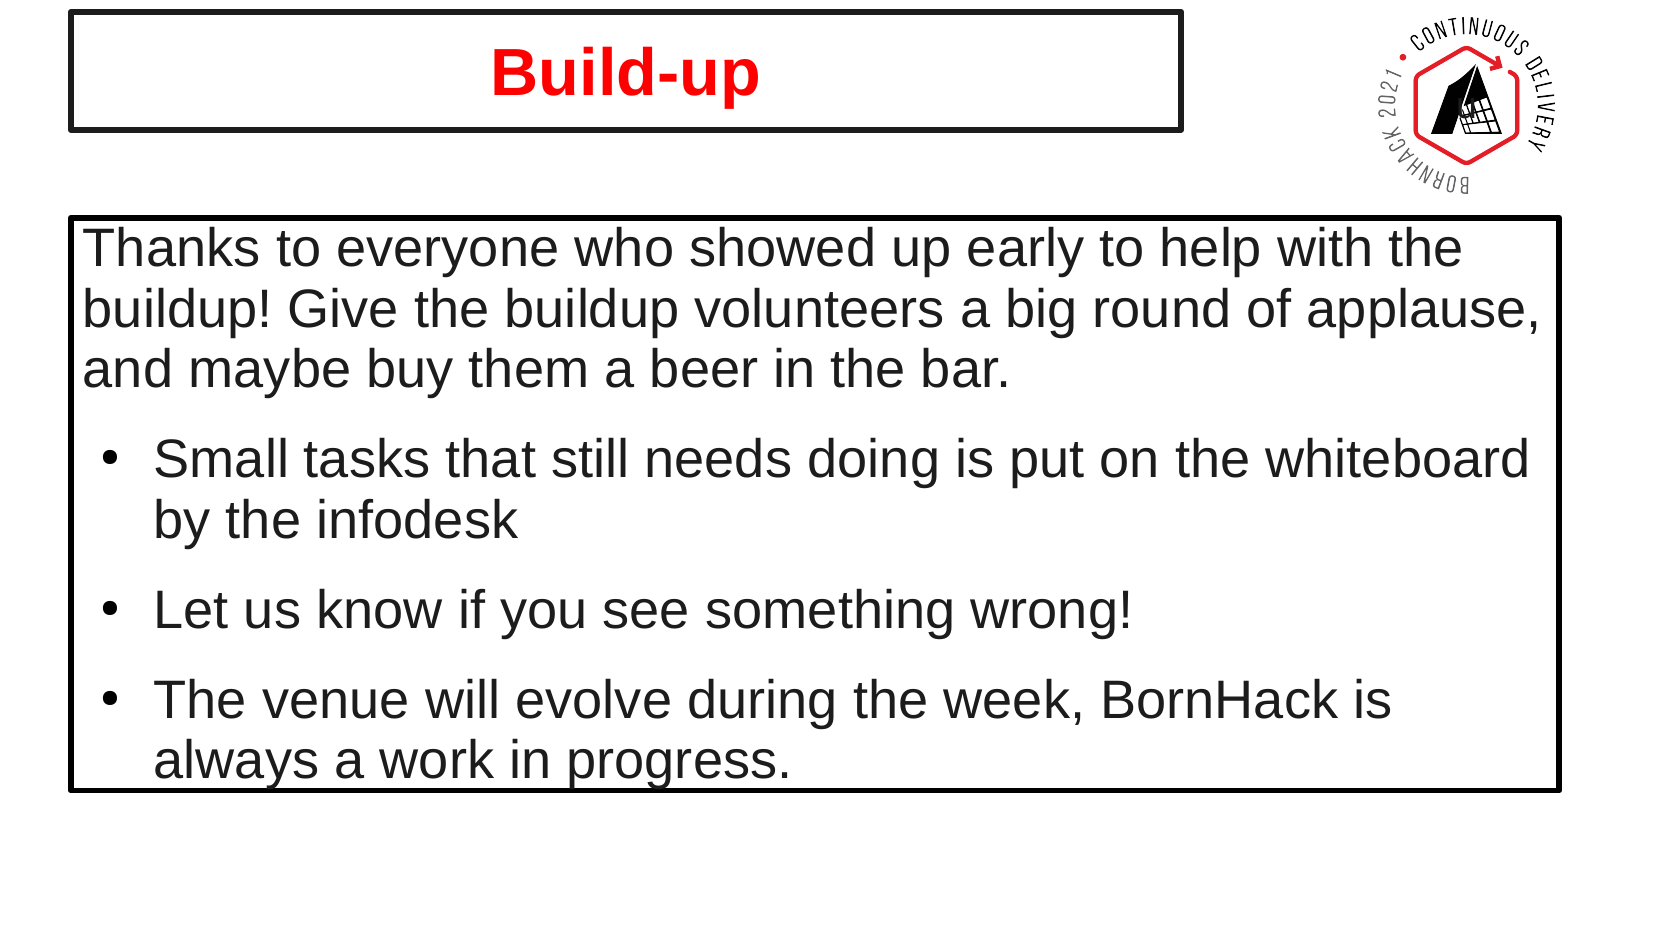

# Build-up
Thanks to everyone who showed up early to help with the buildup! Give the buildup volunteers a big round of applause, and maybe buy them a beer in the bar.
Small tasks that still needs doing is put on the whiteboard by the infodesk
Let us know if you see something wrong!
The venue will evolve during the week, BornHack is always a work in progress.